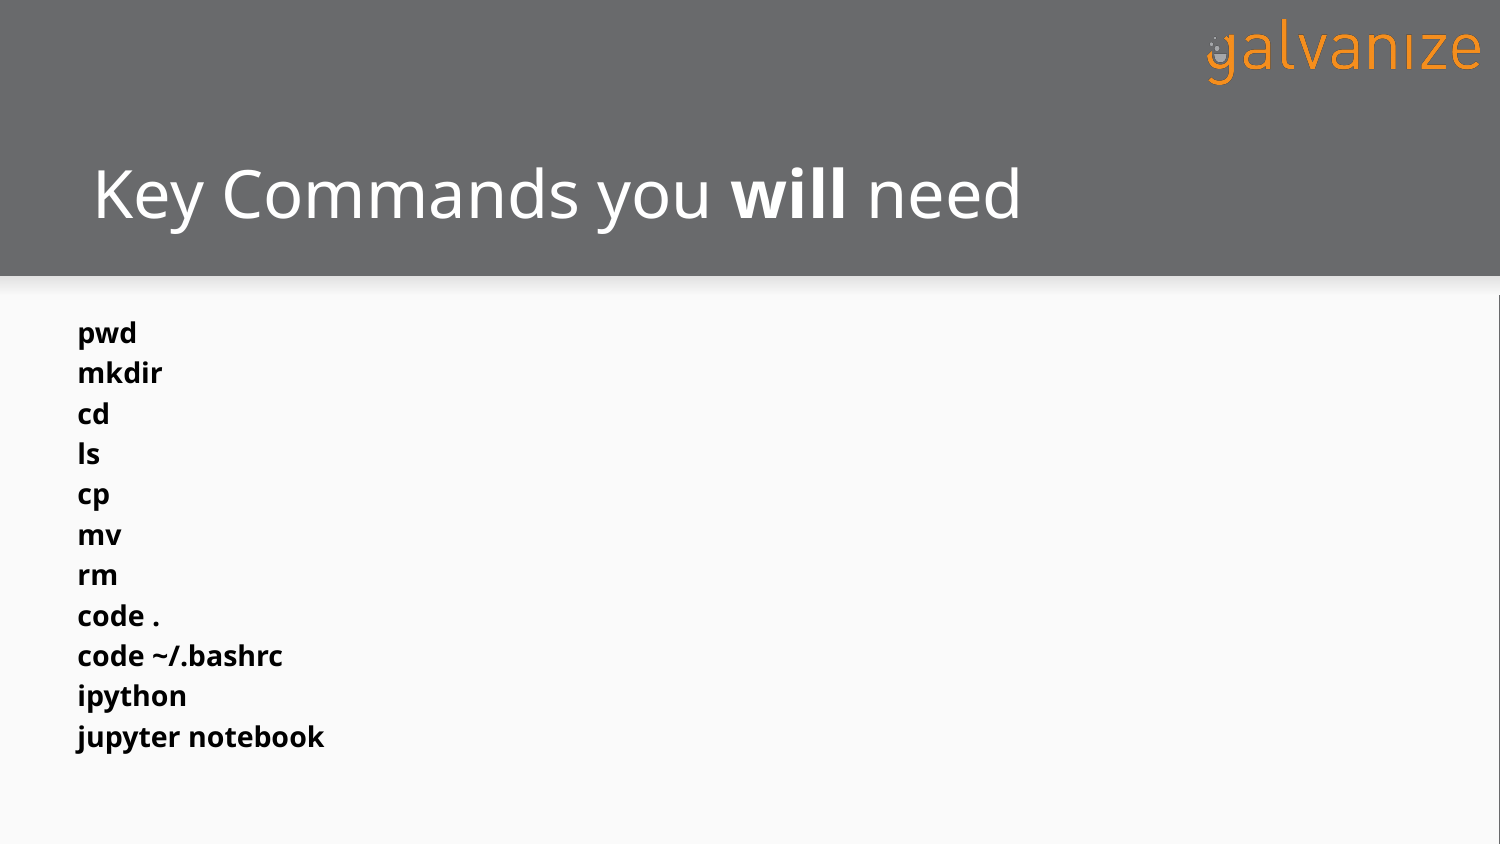

# Key Commands you will need
pwd
mkdir
cd
ls
cp
mv
rm
code .
code ~/.bashrc
ipython
jupyter notebook